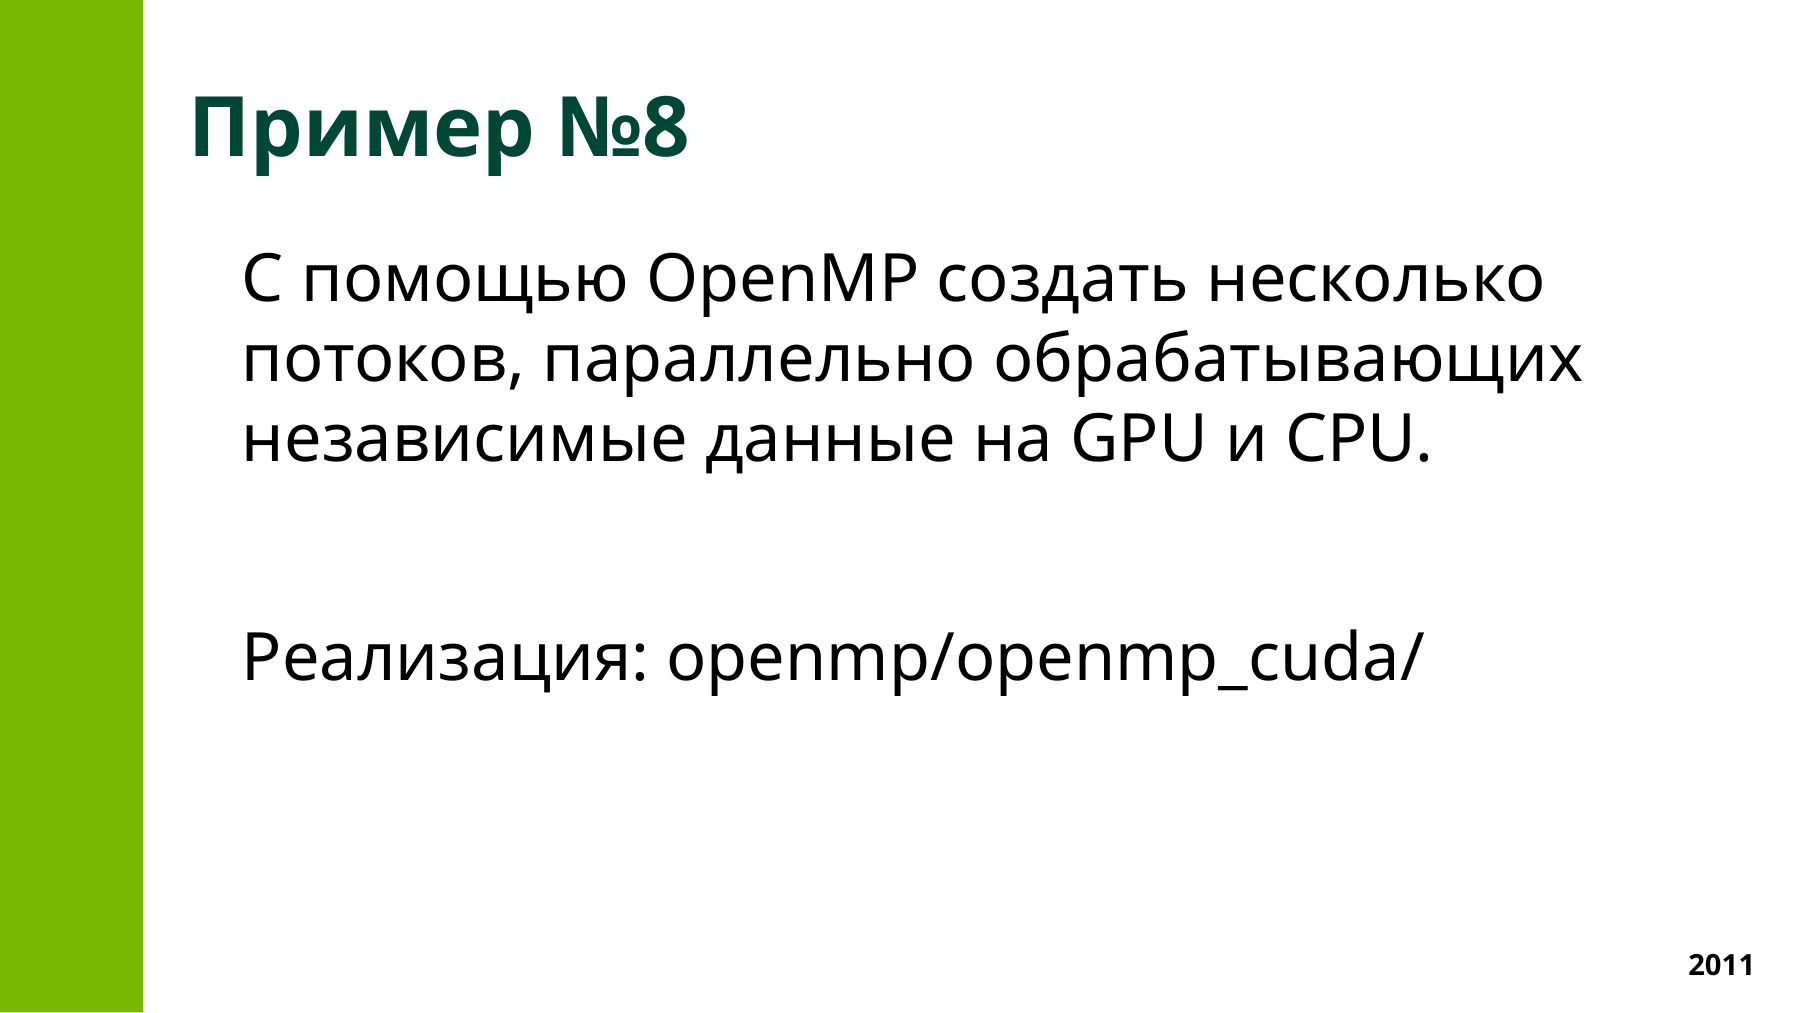

Пример №8
# С помощью OpenMP создать несколько потоков, параллельно обрабатывающих независимые данные на GPU и CPU.
Реализация: openmp/openmp_cuda/